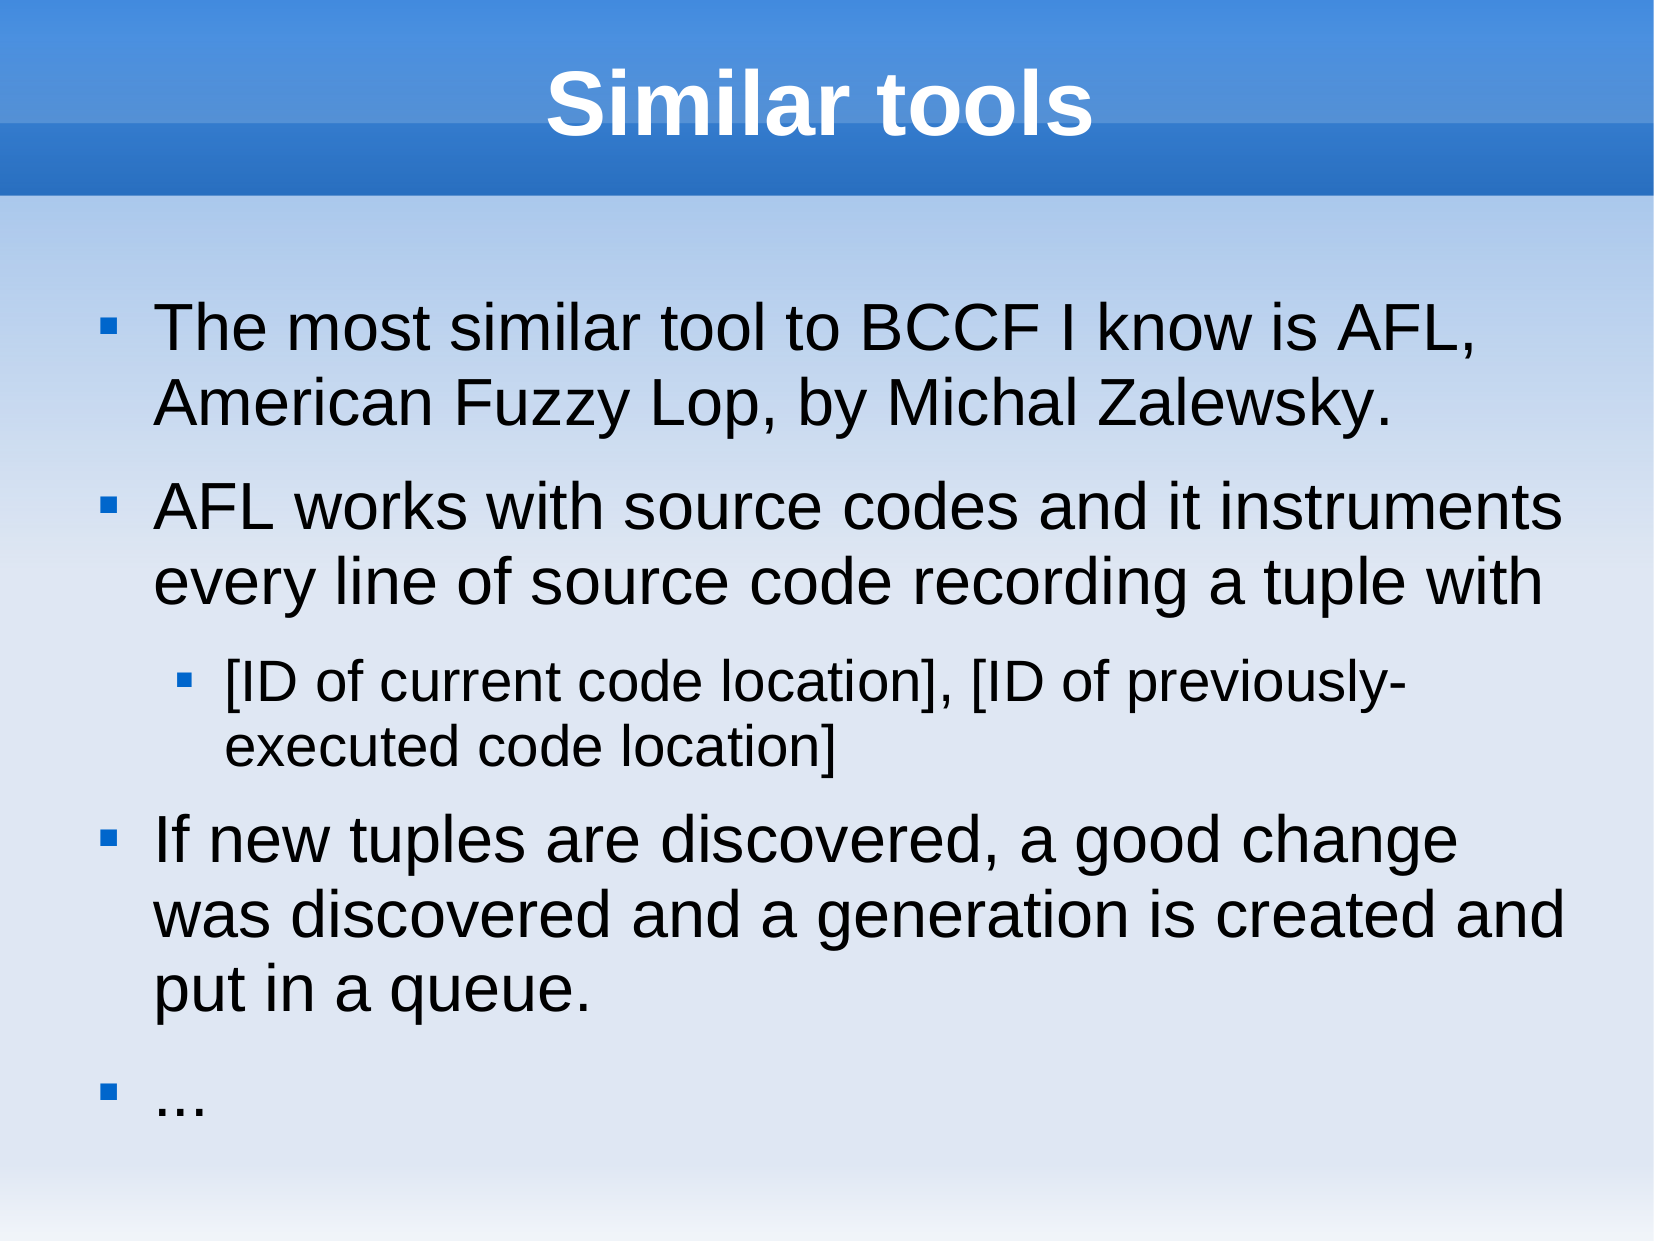

# Similar tools
The most similar tool to BCCF I know is AFL, American Fuzzy Lop, by Michal Zalewsky.
AFL works with source codes and it instruments every line of source code recording a tuple with
[ID of current code location], [ID of previously-executed code location]
If new tuples are discovered, a good change was discovered and a generation is created and put in a queue.
...